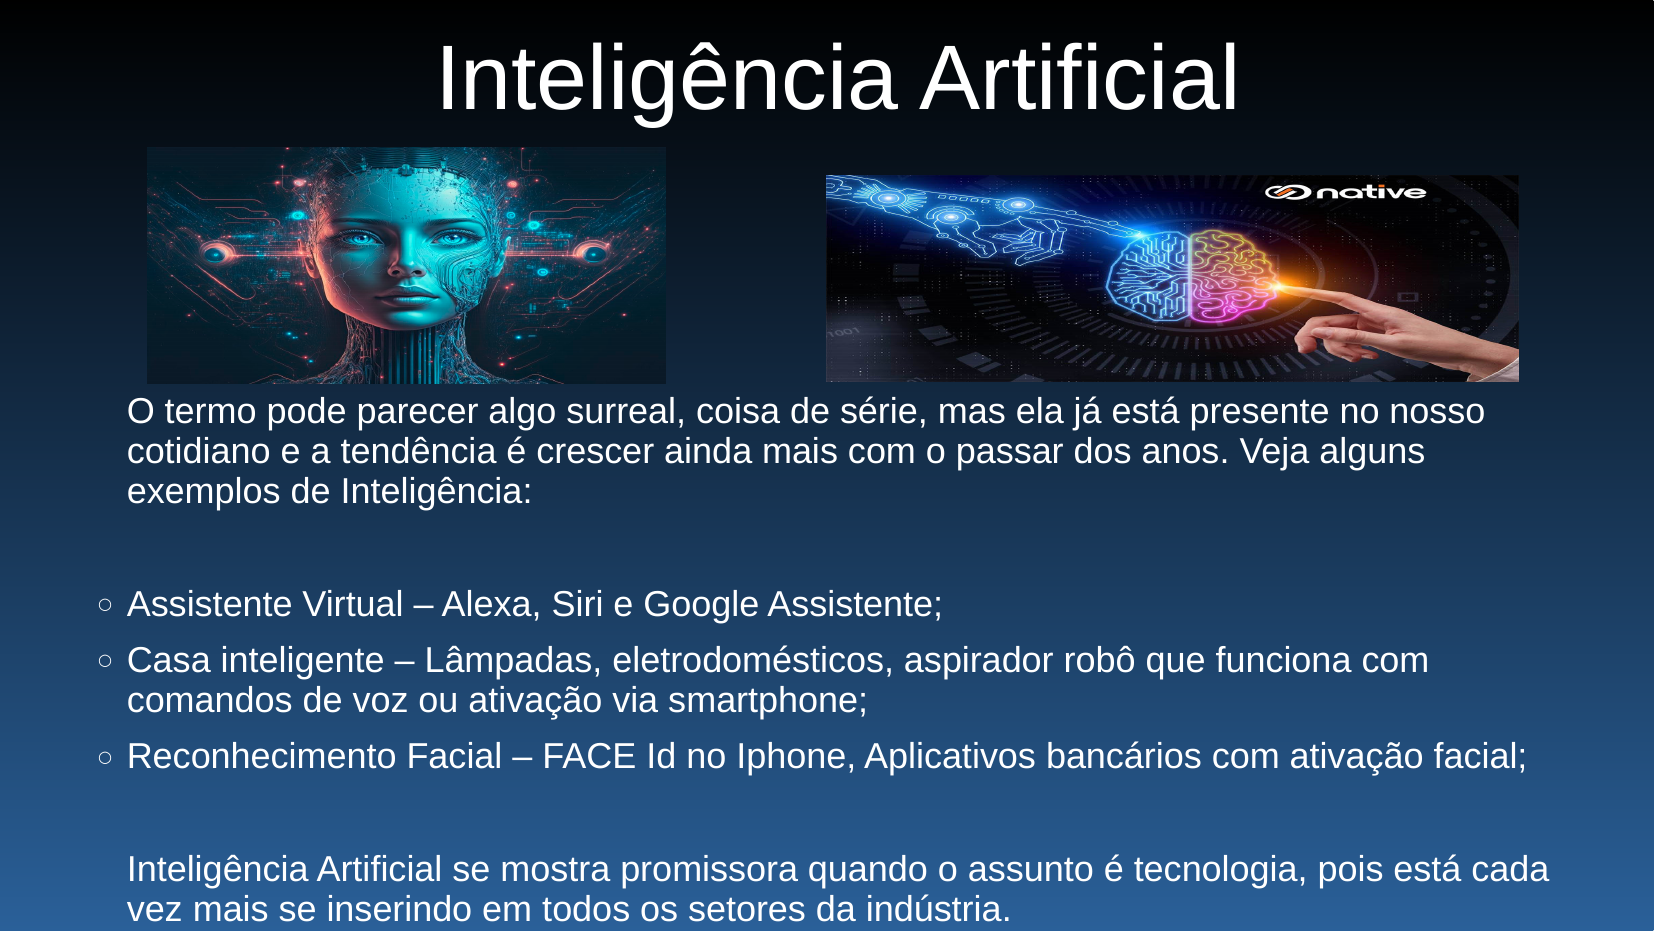

# Inteligência Artificial
O termo pode parecer algo surreal, coisa de série, mas ela já está presente no nosso cotidiano e a tendência é crescer ainda mais com o passar dos anos. Veja alguns exemplos de Inteligência:
Assistente Virtual – Alexa, Siri e Google Assistente;
Casa inteligente – Lâmpadas, eletrodomésticos, aspirador robô que funciona com comandos de voz ou ativação via smartphone;
Reconhecimento Facial – FACE Id no Iphone, Aplicativos bancários com ativação facial;
Inteligência Artificial se mostra promissora quando o assunto é tecnologia, pois está cada vez mais se inserindo em todos os setores da indústria.